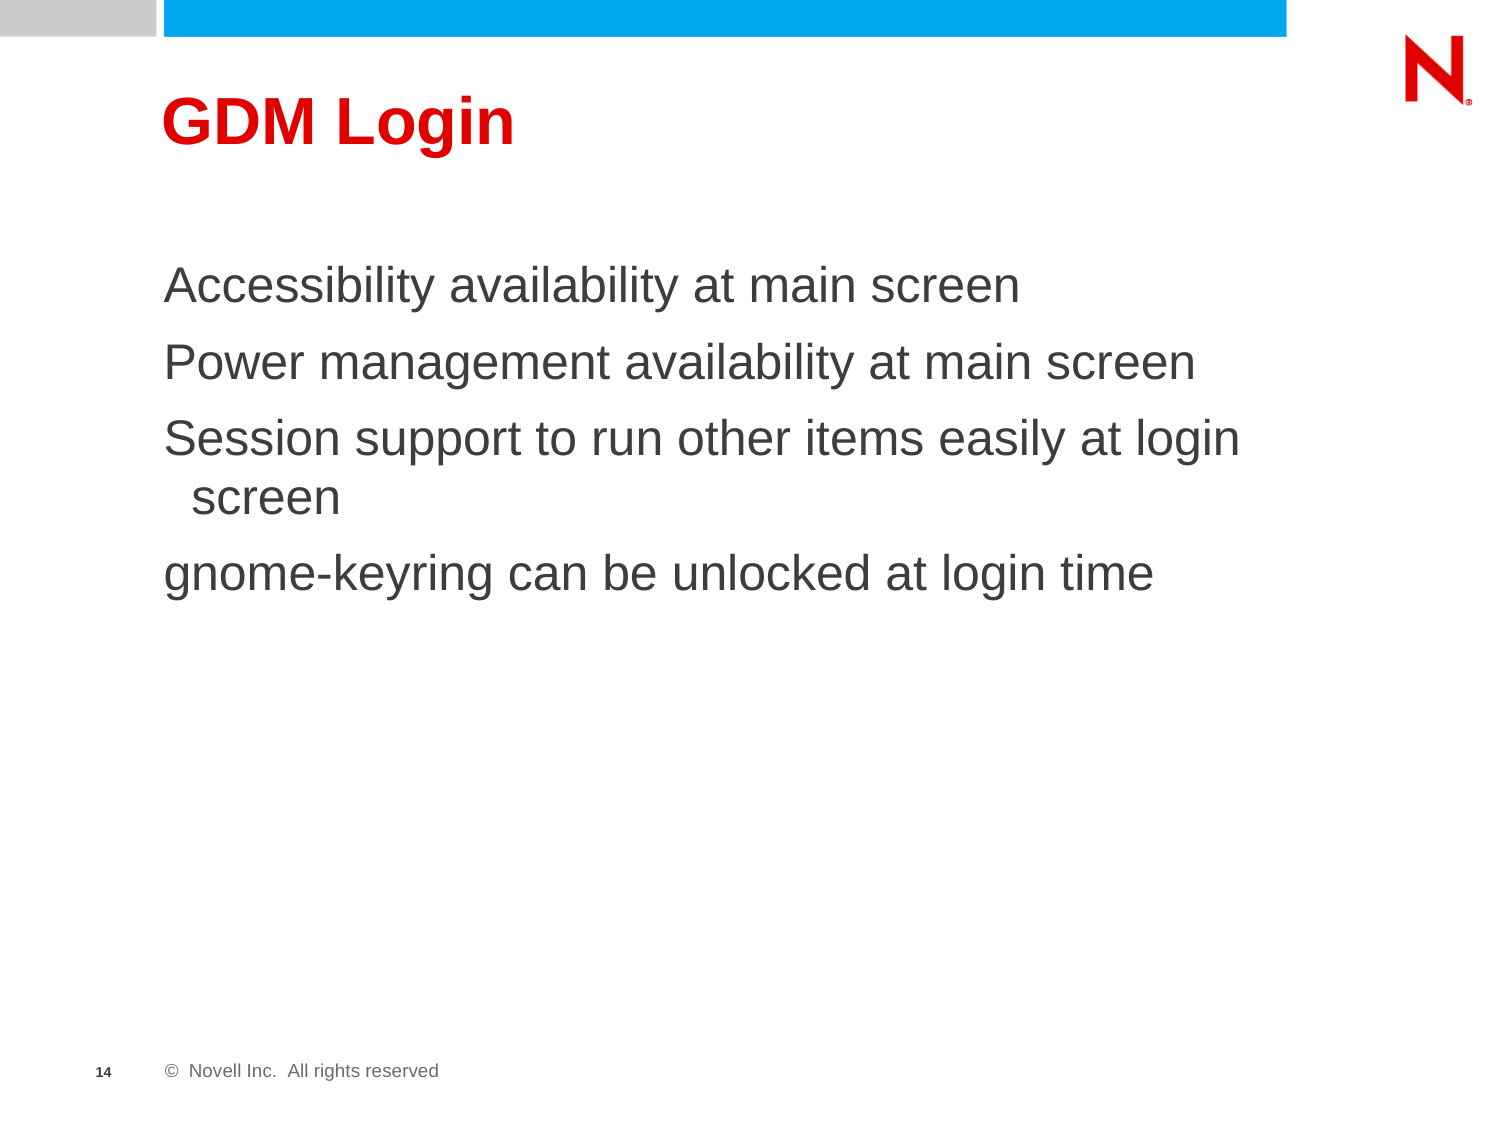

# GDM Login
Accessibility availability at main screen
Power management availability at main screen
Session support to run other items easily at login screen
gnome-keyring can be unlocked at login time